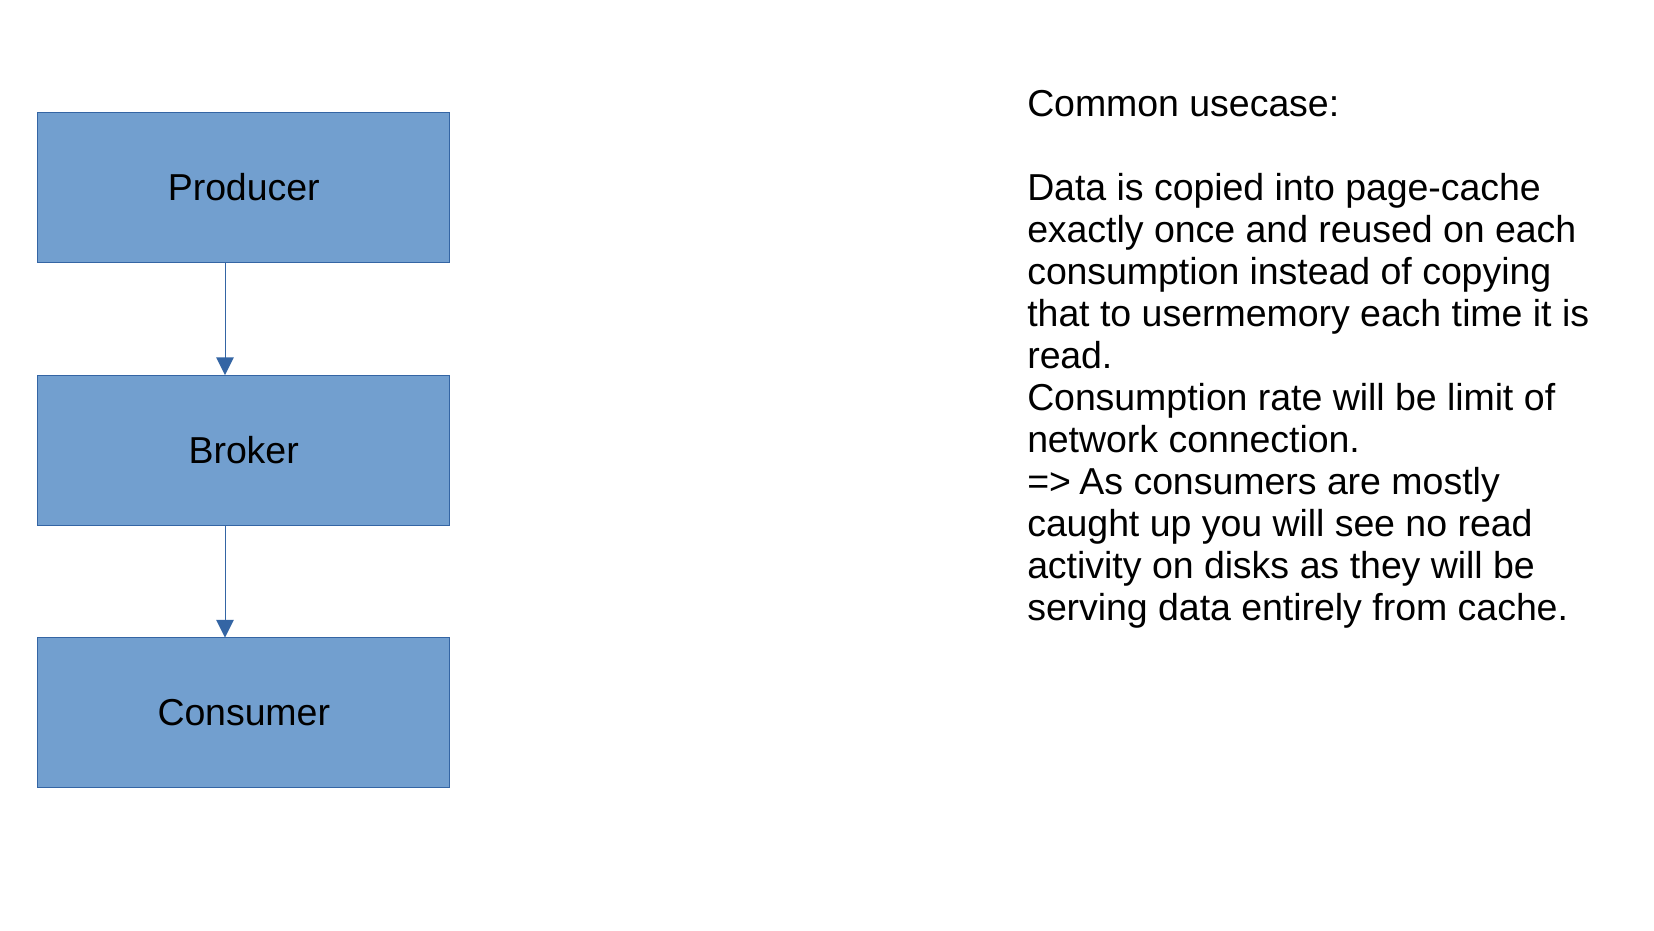

Common usecase:
Data is copied into page-cache exactly once and reused on each consumption instead of copying that to usermemory each time it is read.
Consumption rate will be limit of network connection.
=> As consumers are mostly caught up you will see no read activity on disks as they will be serving data entirely from cache.
Producer
Broker
Consumer